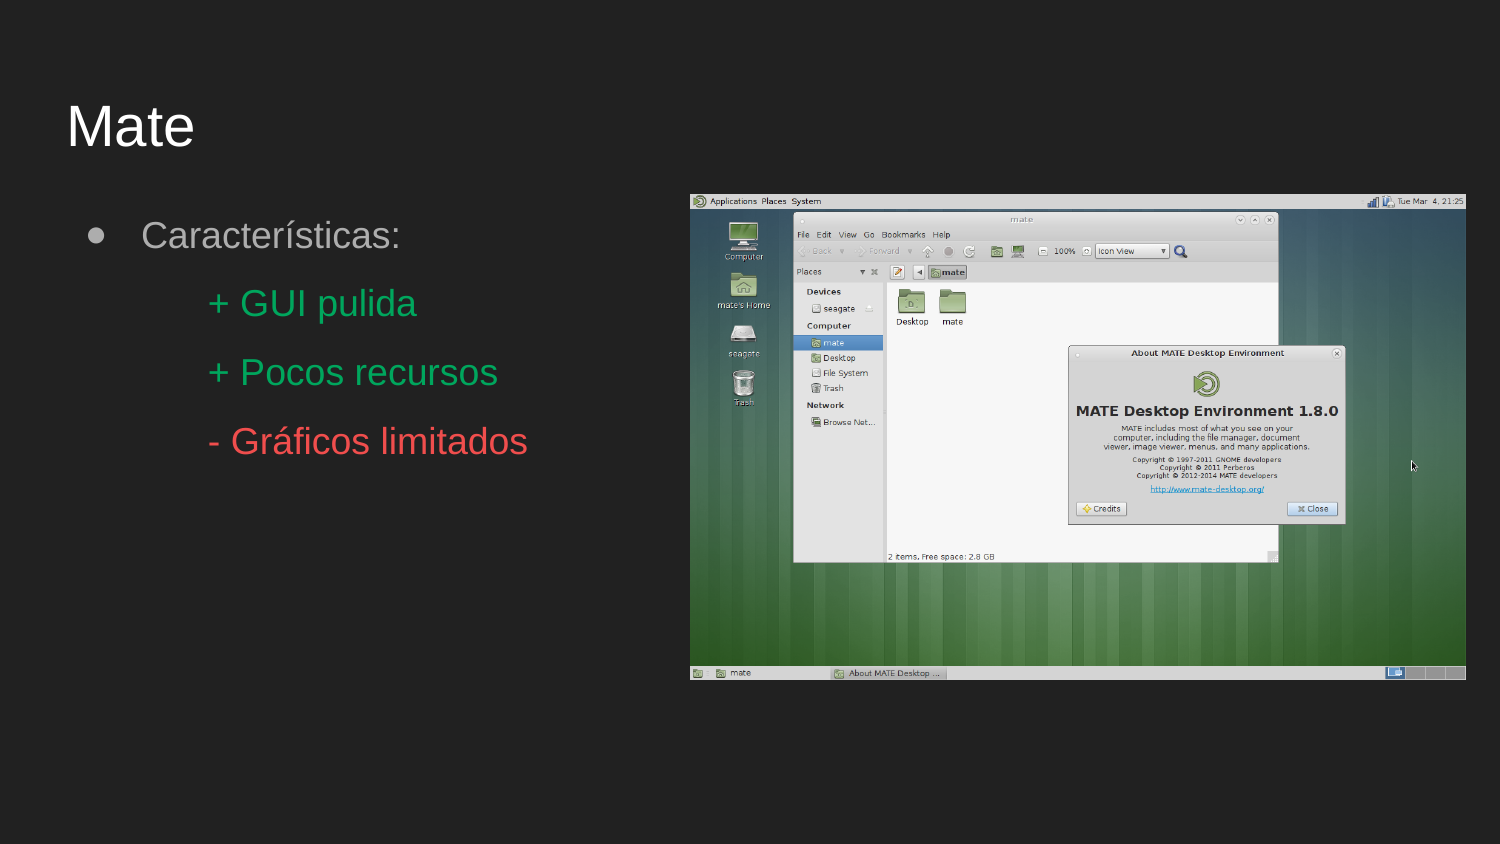

# Mate
Características:
+ GUI pulida
+ Pocos recursos
- Gráficos limitados